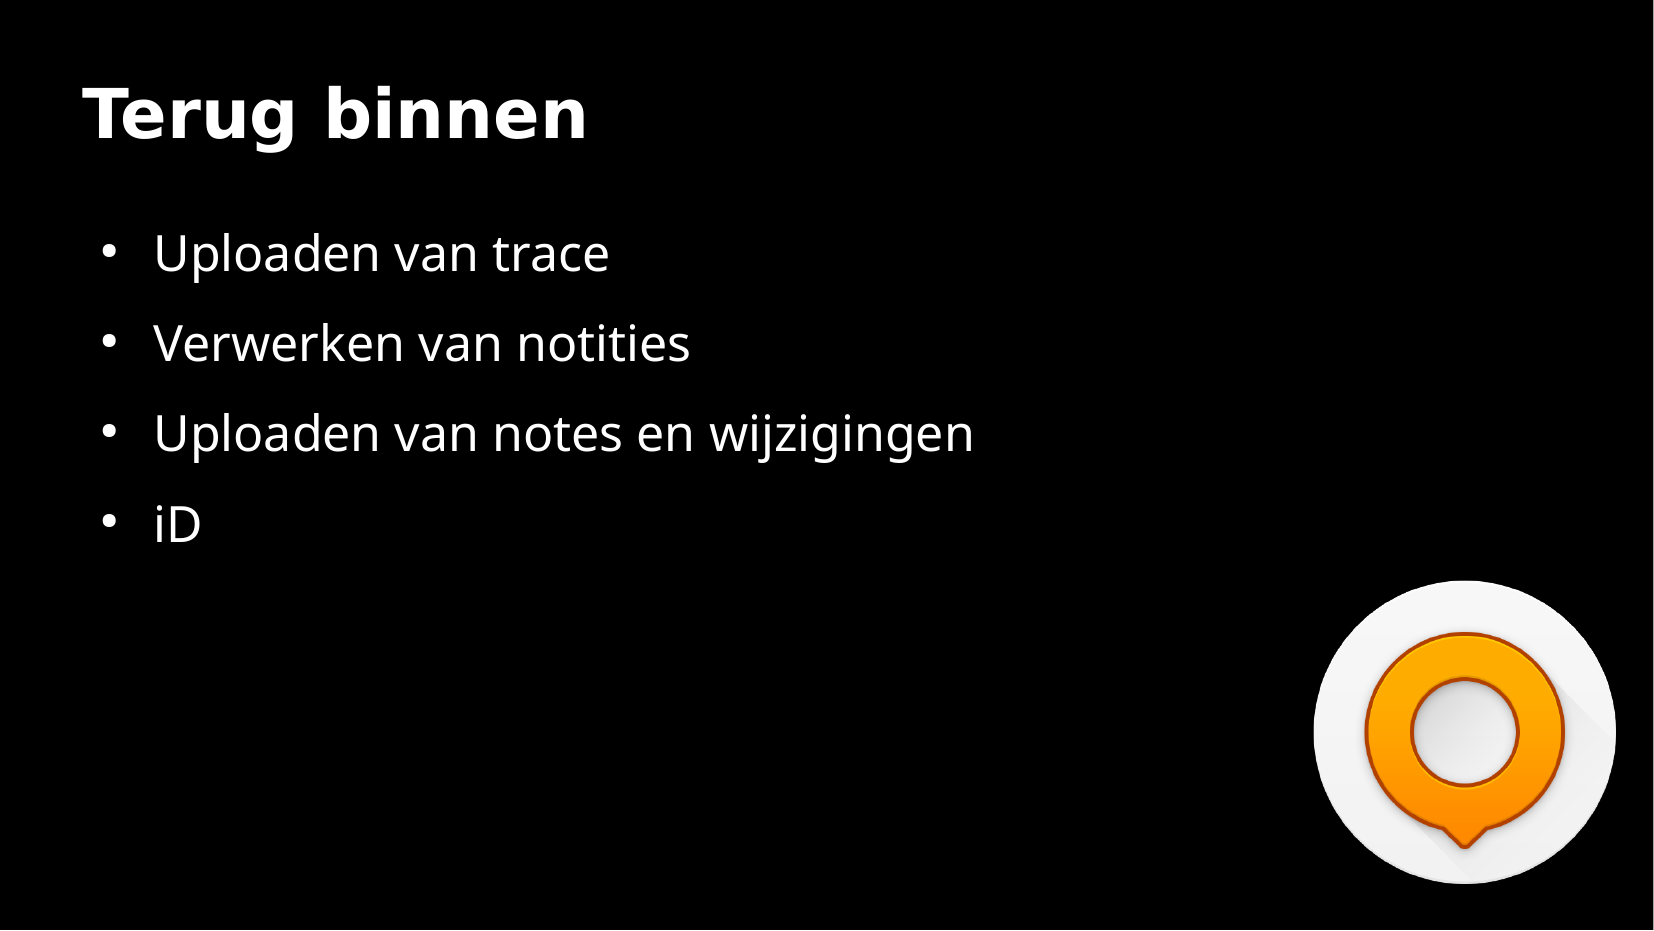

# Terug binnen
Uploaden van trace
Verwerken van notities
Uploaden van notes en wijzigingen
iD